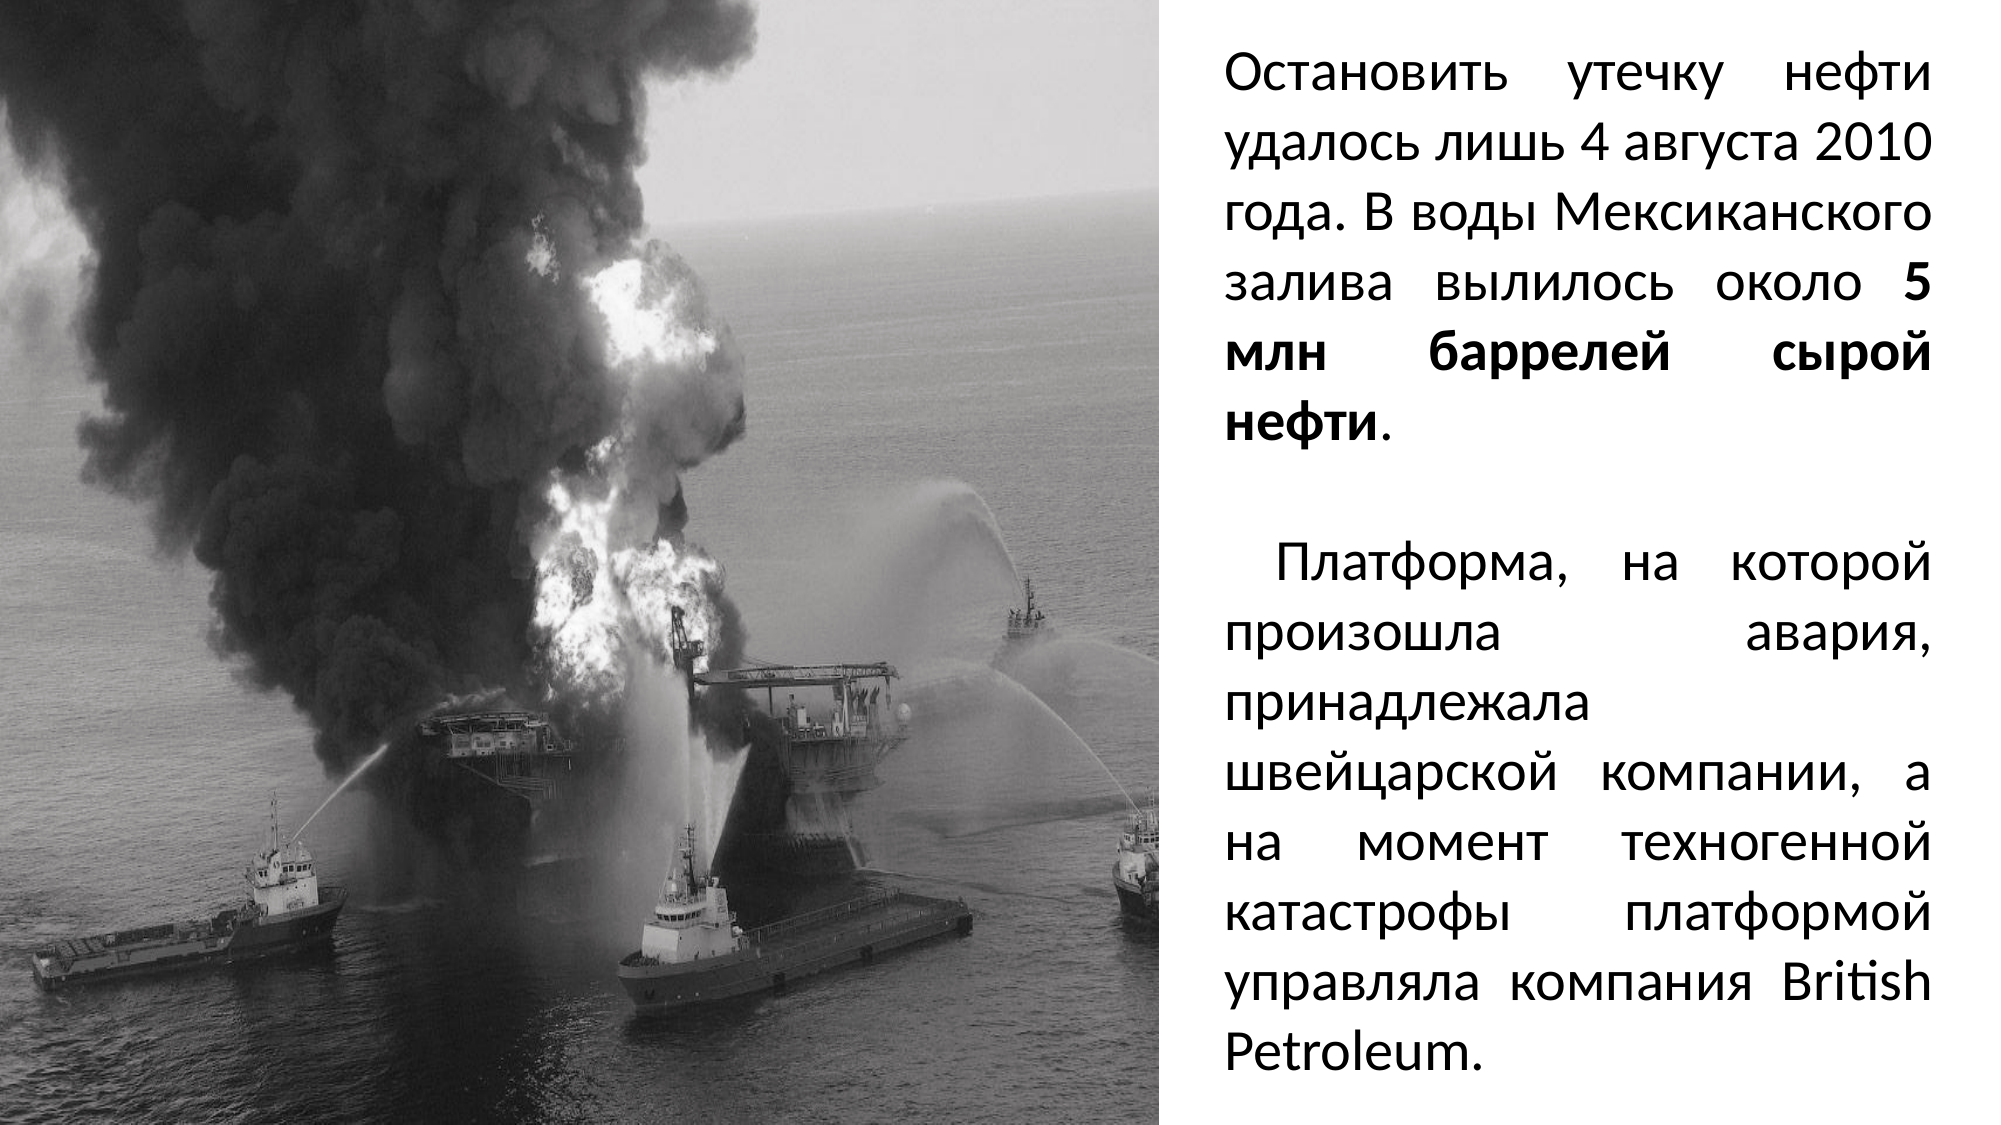

Остановить утечку нефти удалось лишь 4 августа 2010 года. В воды Мексиканского залива вылилось около 5 млн баррелей сырой нефти.
 Платформа, на которой произошла авария, принадлежала швейцарской компании, а на момент техногенной катастрофы платформой управляла компания Вritish Petroleum.